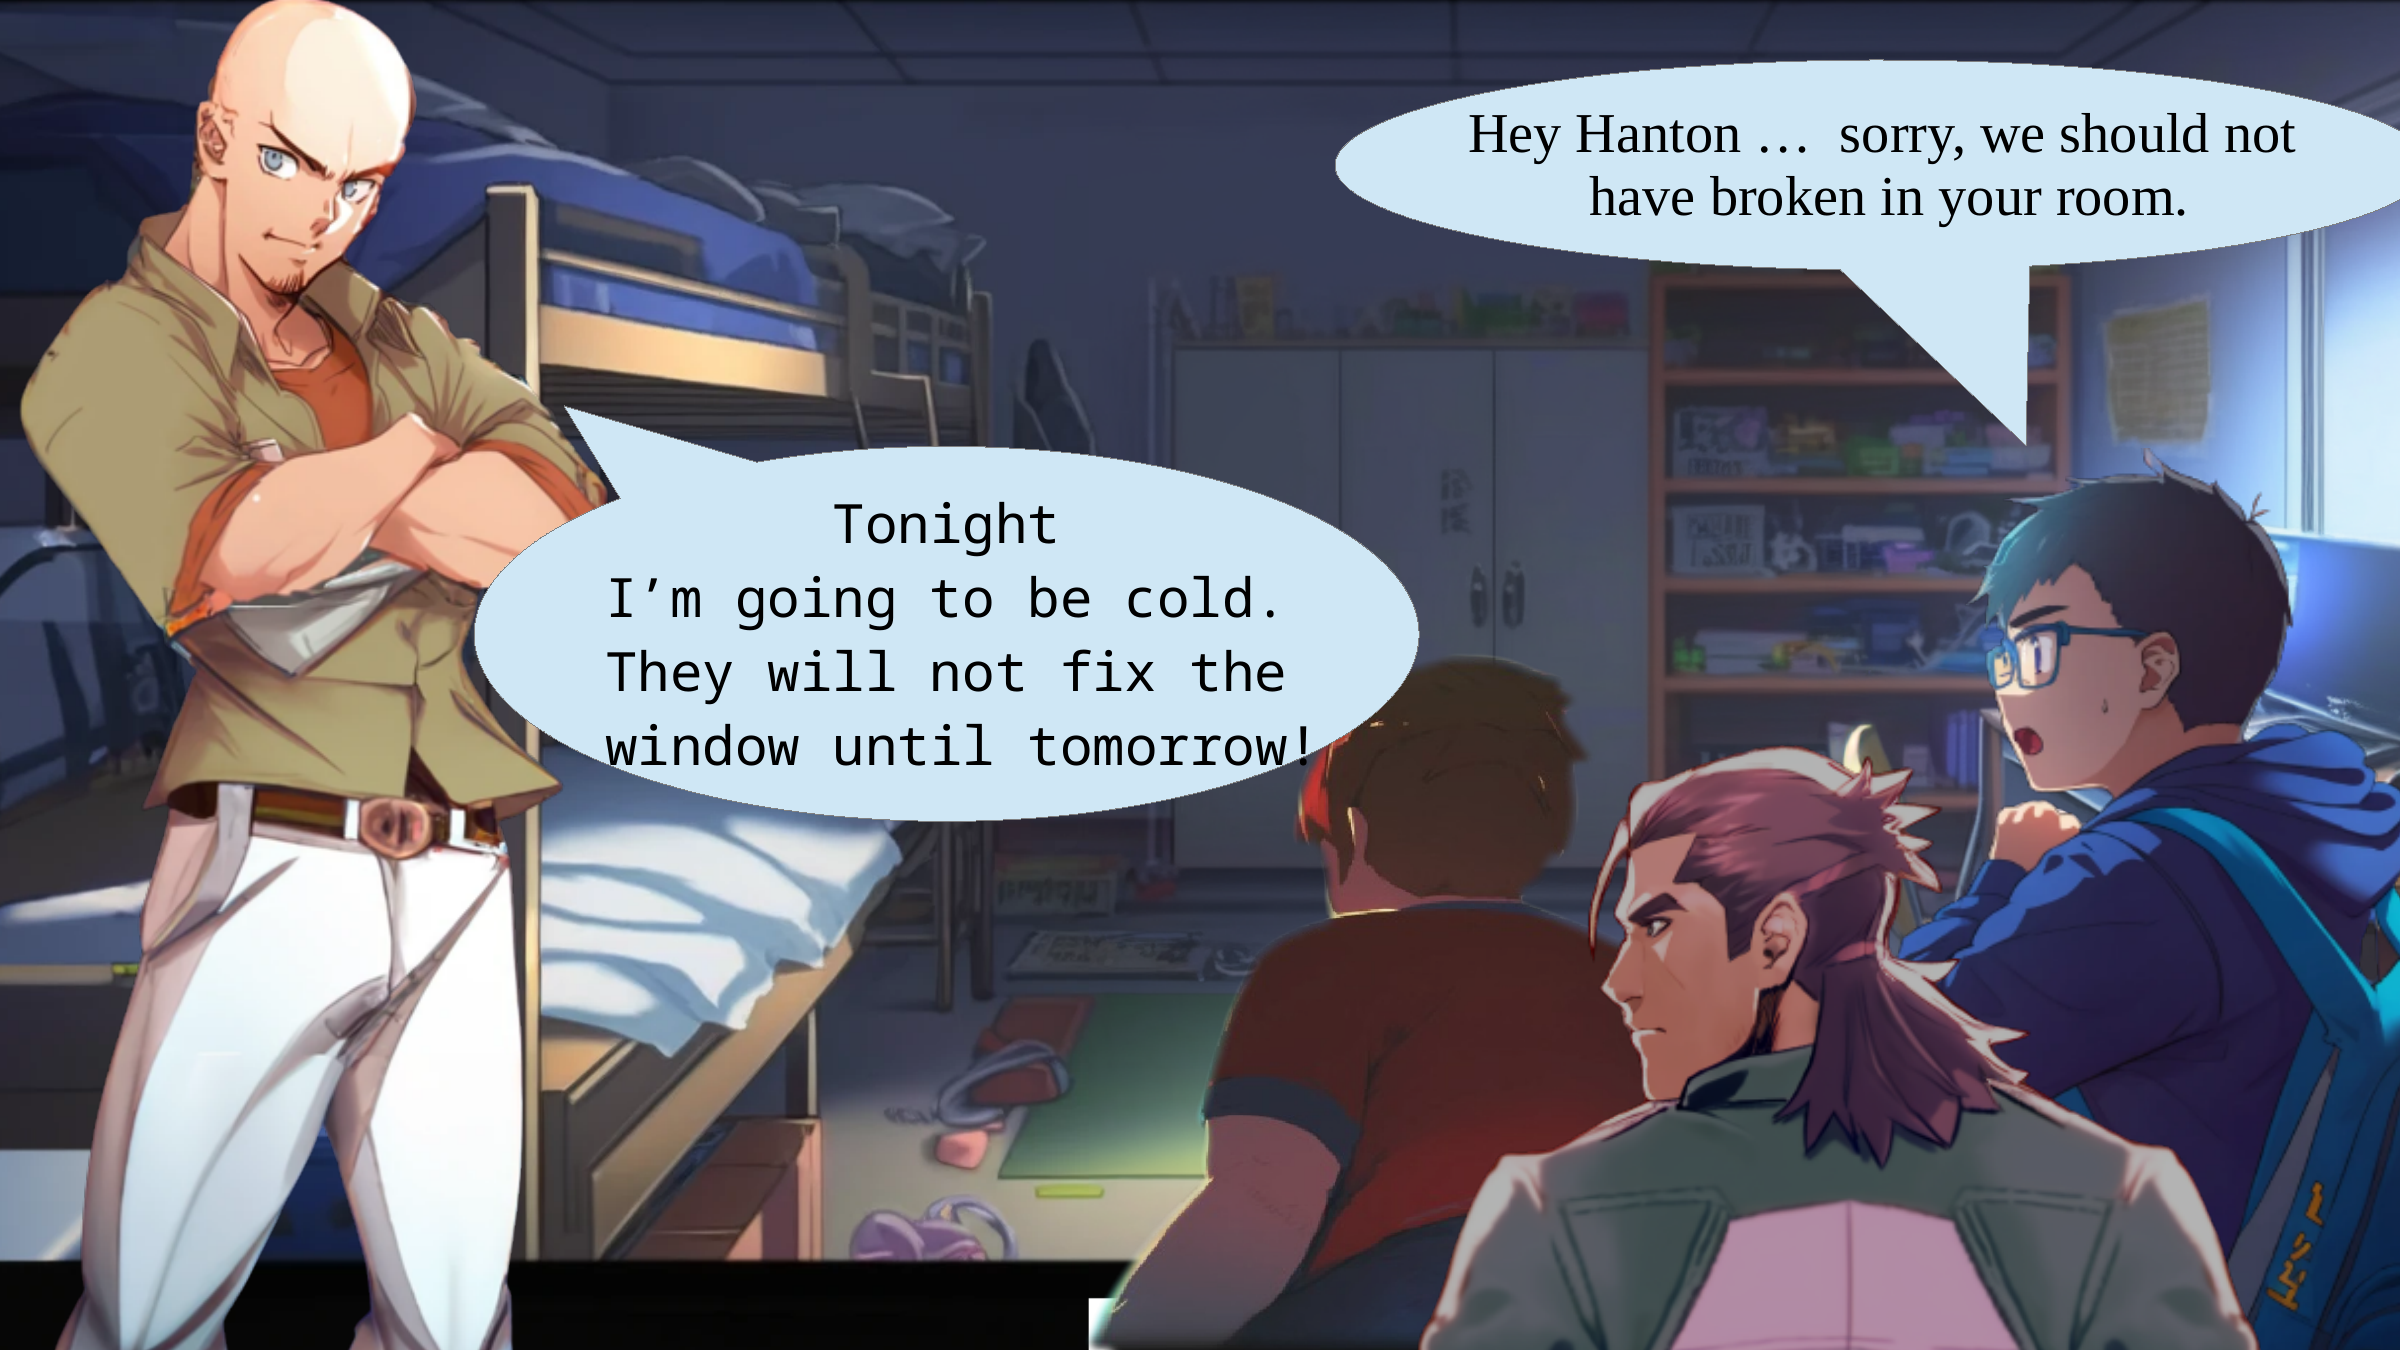

Hey Hanton … sorry, we should not
 have broken in your room.
Tonight
I’m going to be cold.
They will not fix the
 window until tomorrow!